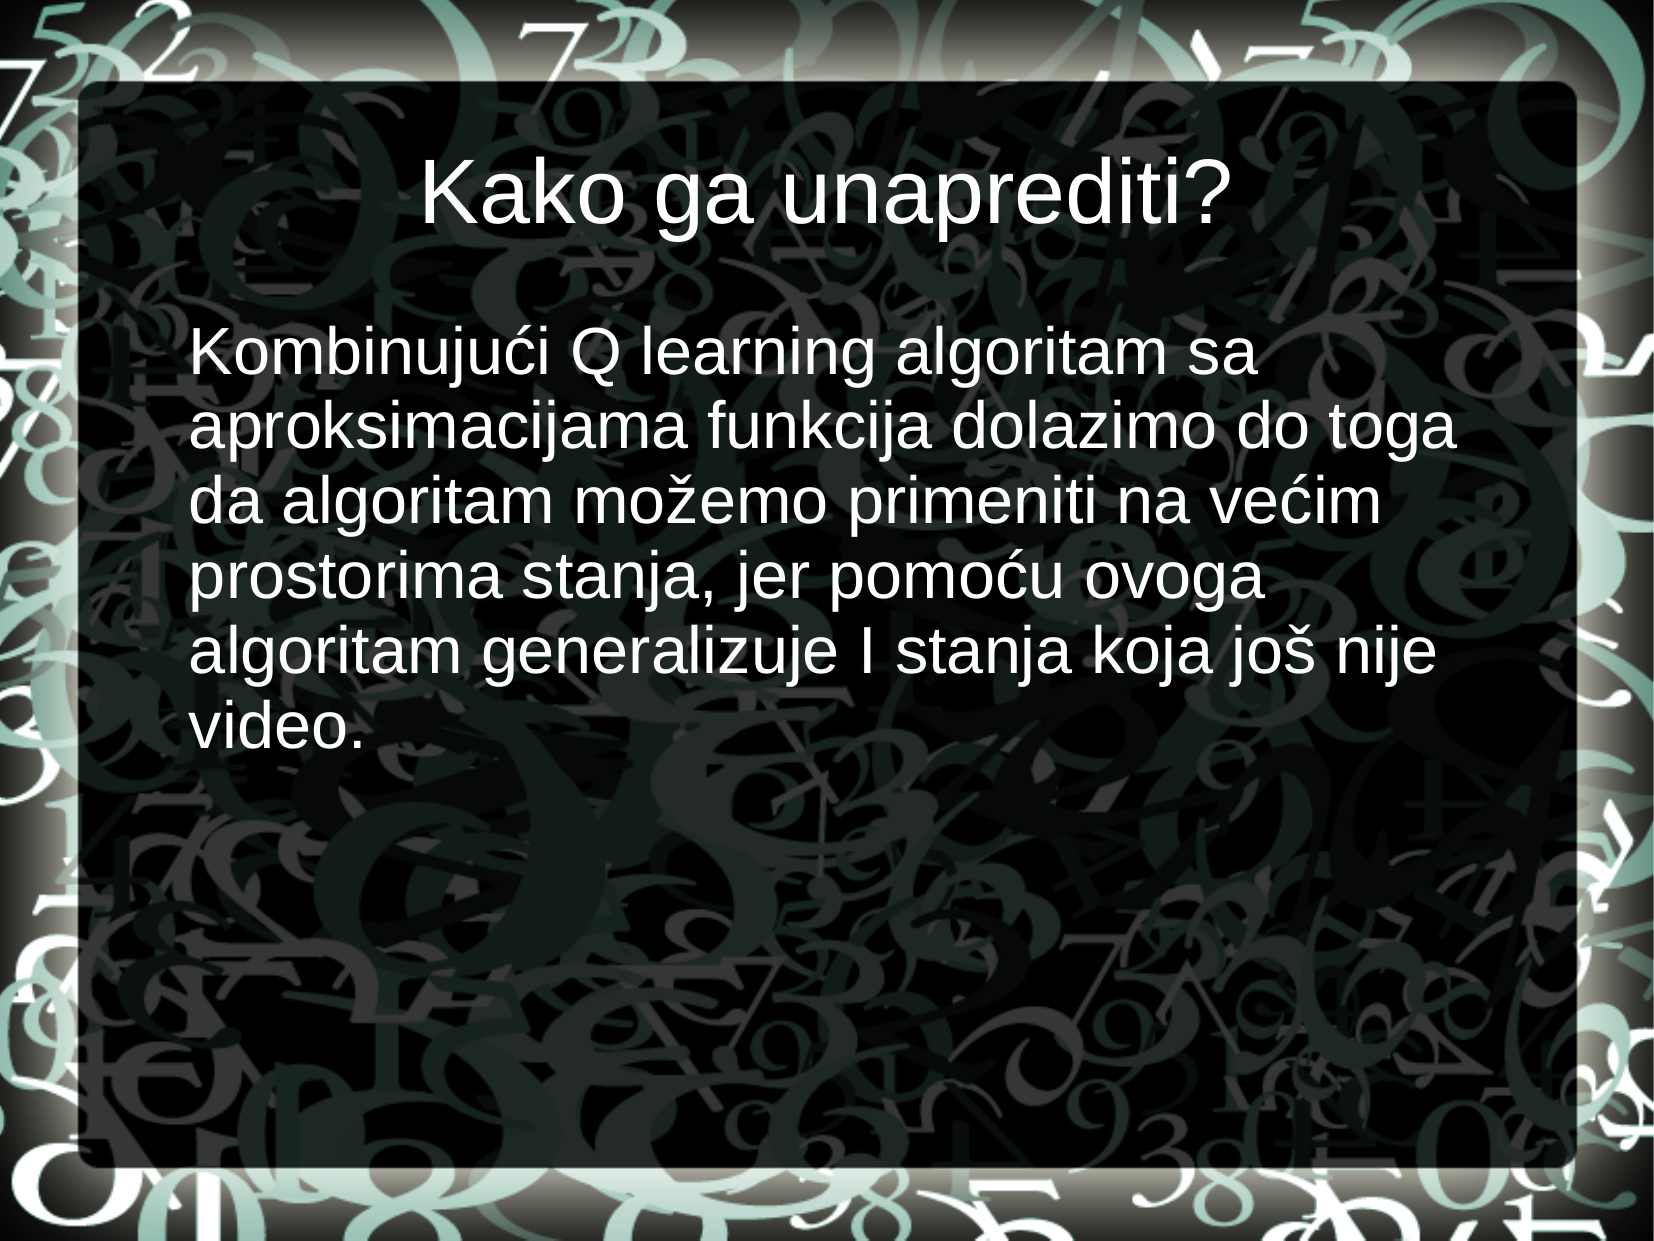

# Kako ga unaprediti?
Kombinujući Q learning algoritam sa aproksimacijama funkcija dolazimo do toga da algoritam možemo primeniti na većim prostorima stanja, jer pomoću ovoga algoritam generalizuje I stanja koja još nije video.